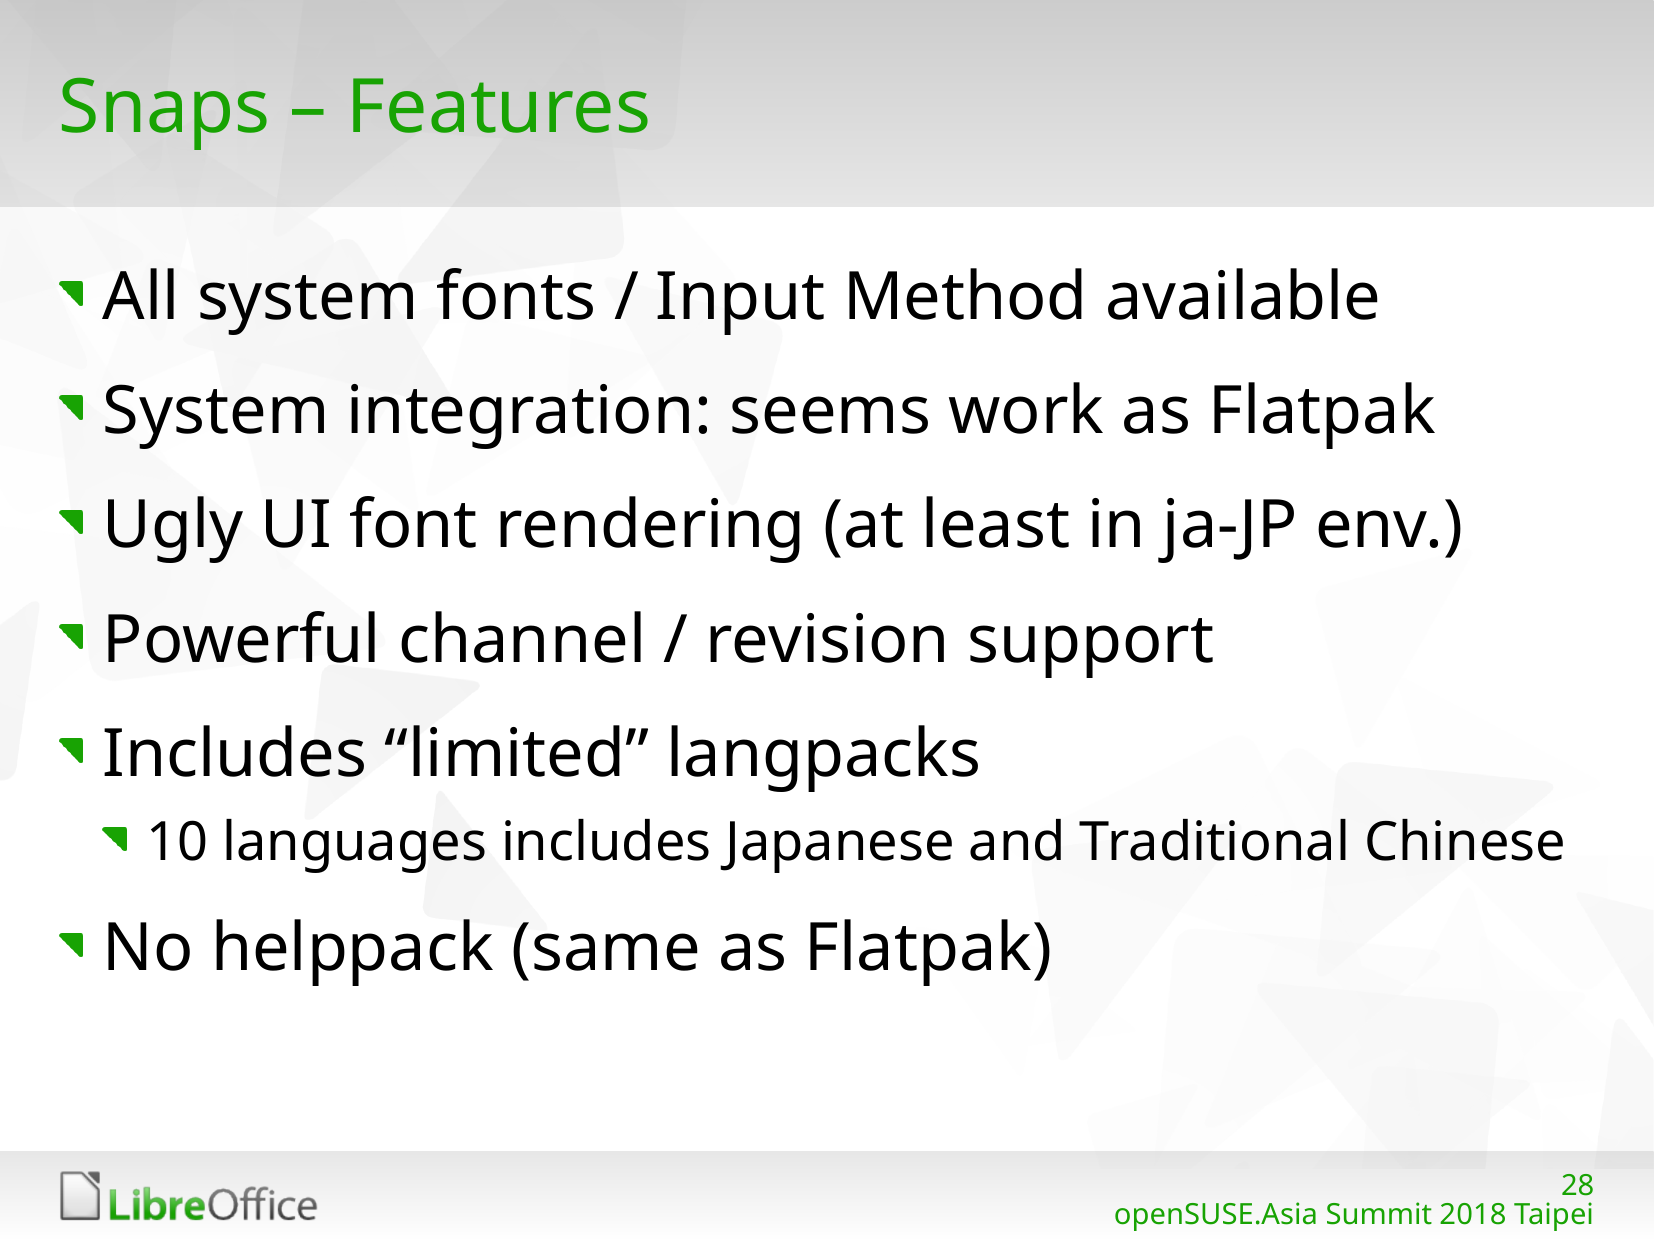

# Snaps – Features
All system fonts / Input Method available
System integration: seems work as Flatpak
Ugly UI font rendering (at least in ja-JP env.)
Powerful channel / revision support
Includes “limited” langpacks
10 languages includes Japanese and Traditional Chinese
No helppack (same as Flatpak)
28
openSUSE.Asia Summit 2018 Taipei